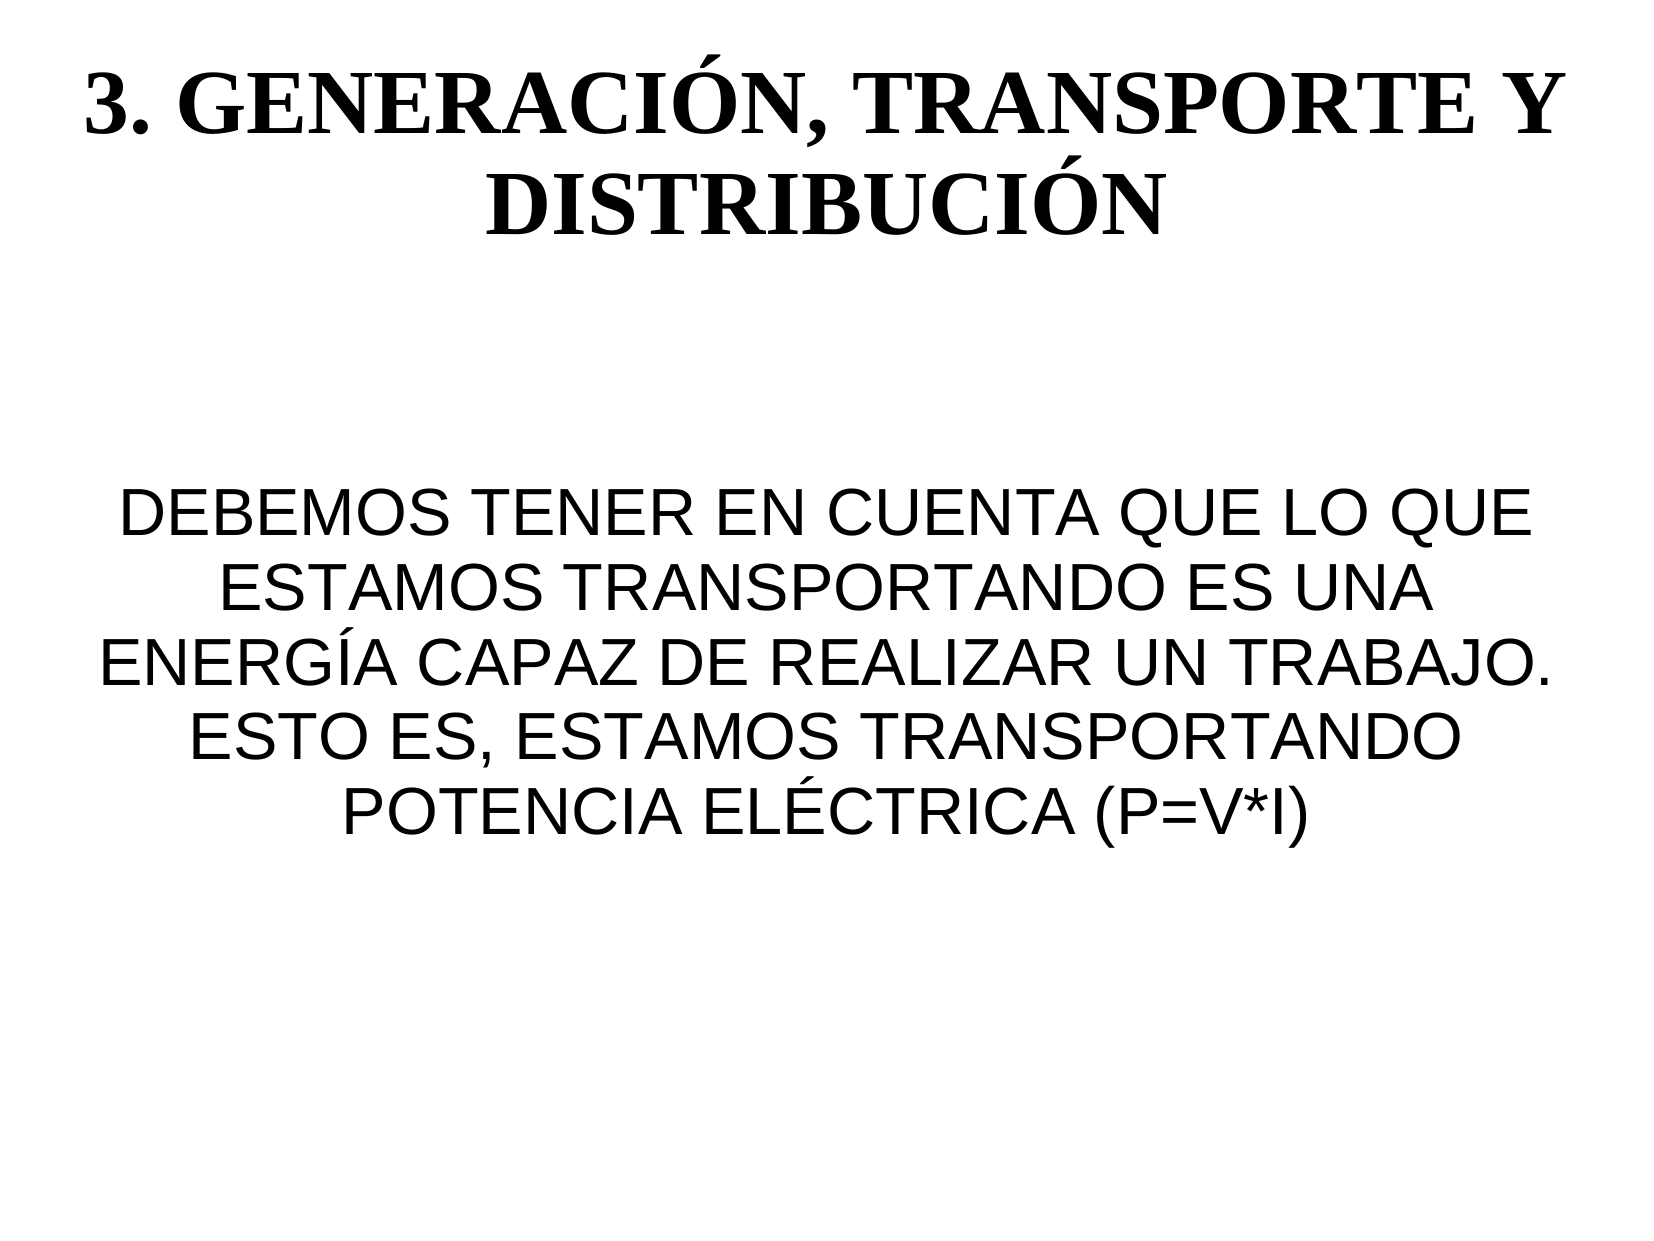

# 3. GENERACIÓN, TRANSPORTE Y DISTRIBUCIÓN
DEBEMOS TENER EN CUENTA QUE LO QUE ESTAMOS TRANSPORTANDO ES UNA ENERGÍA CAPAZ DE REALIZAR UN TRABAJO.
ESTO ES, ESTAMOS TRANSPORTANDO POTENCIA ELÉCTRICA (P=V*I)